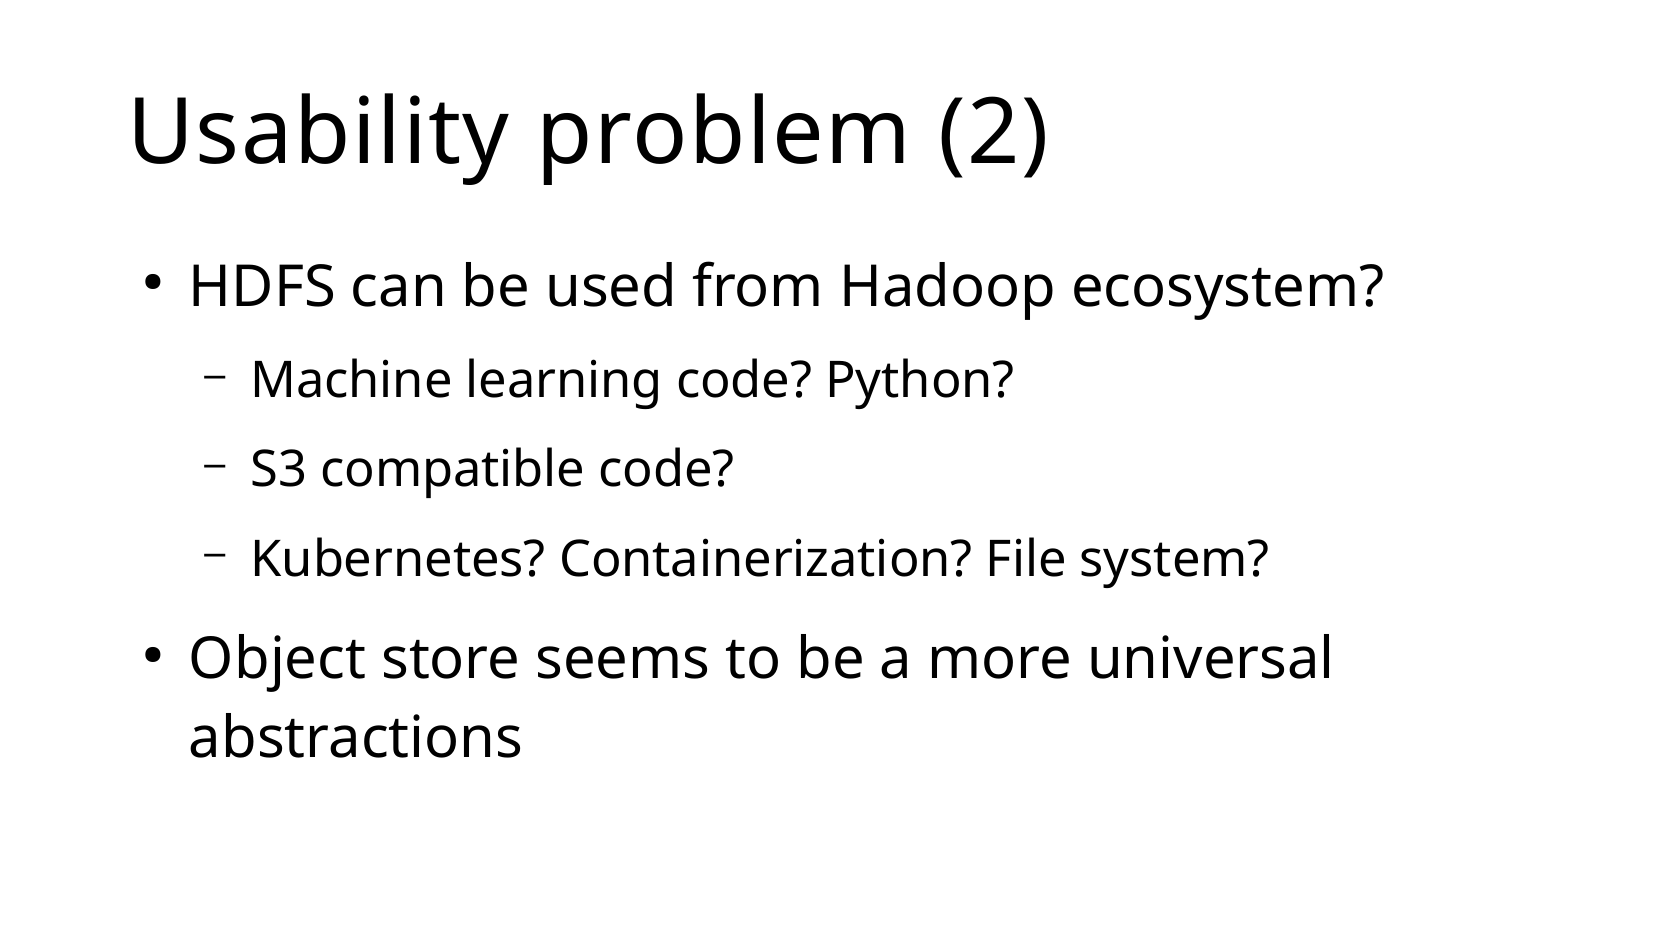

# Usability problem (2)
HDFS can be used from Hadoop ecosystem?
Machine learning code? Python?
S3 compatible code?
Kubernetes? Containerization? File system?
Object store seems to be a more universal abstractions